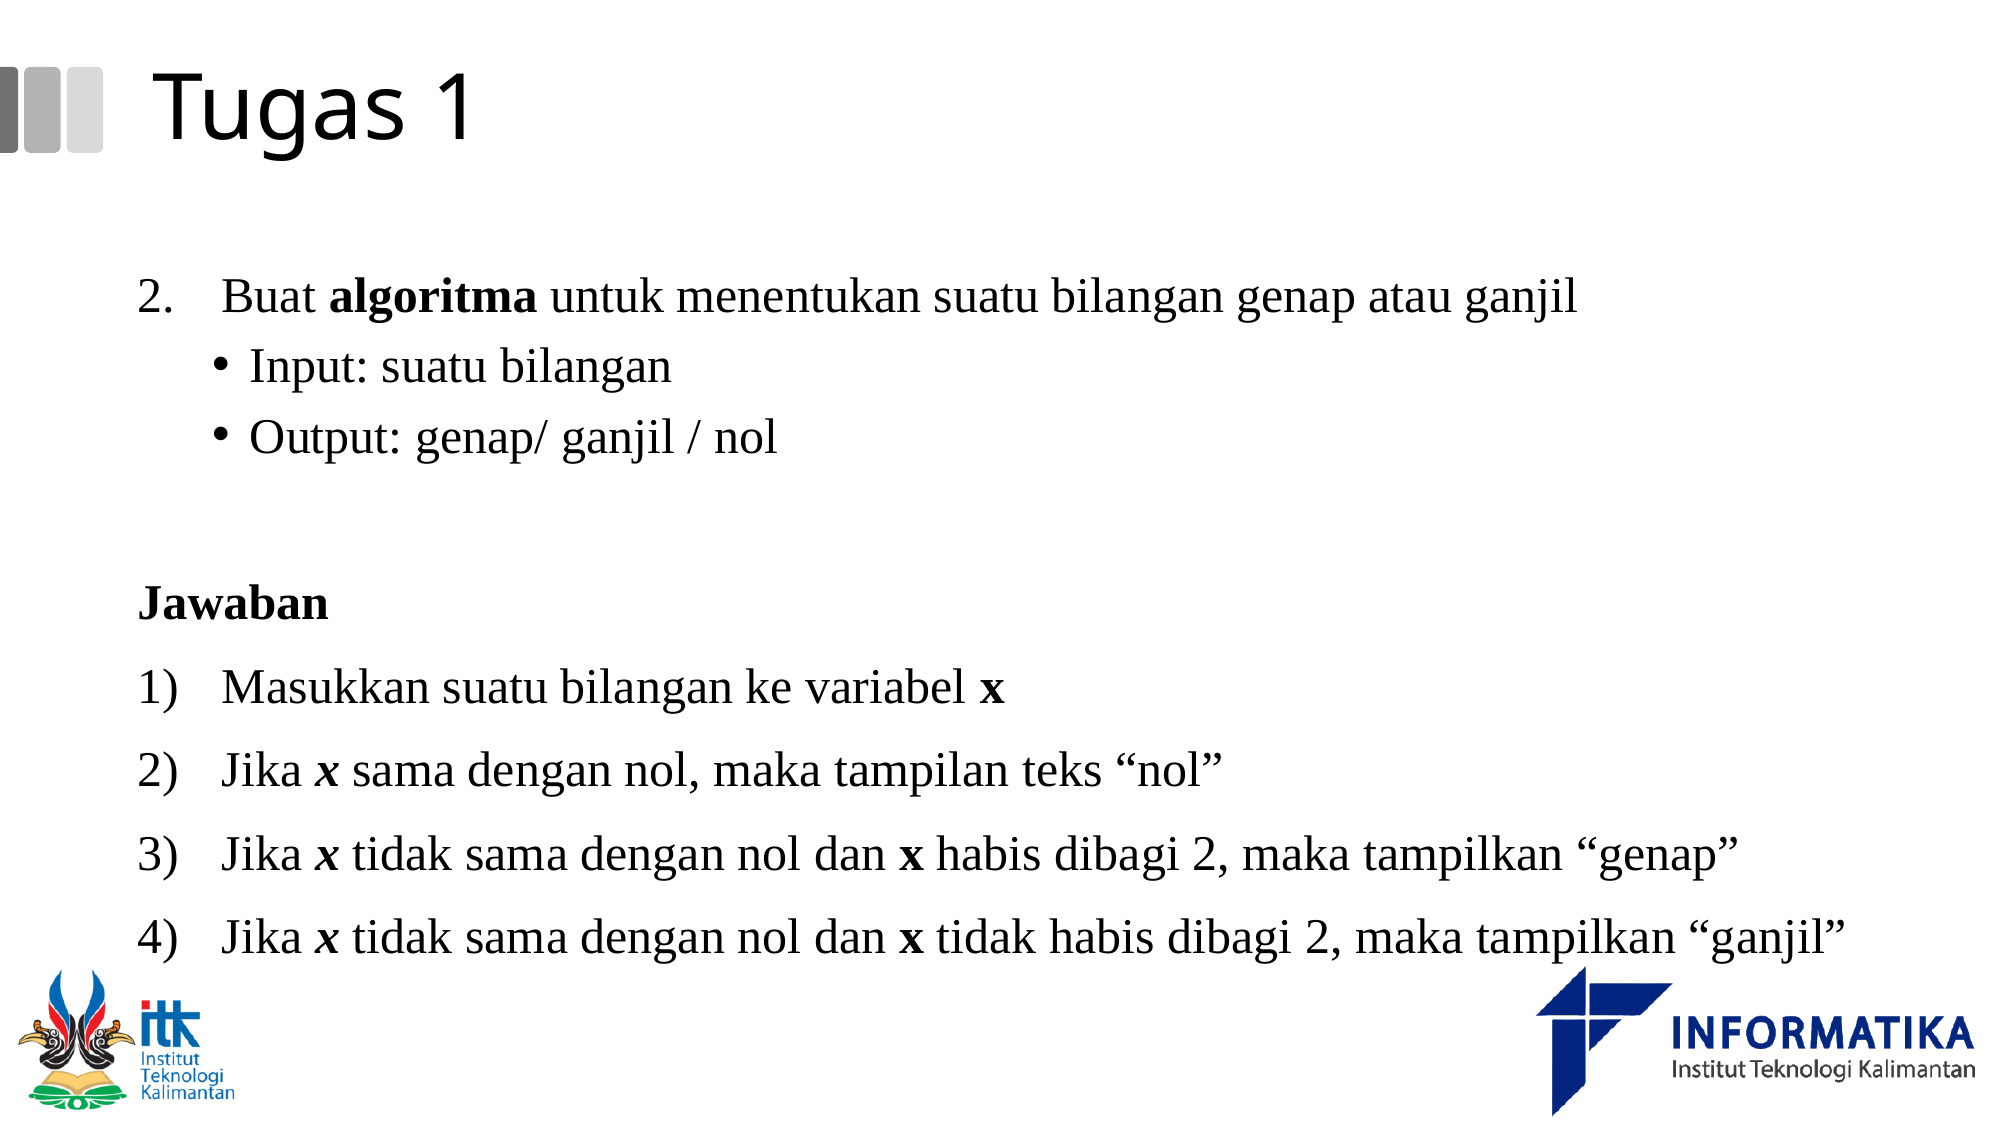

# Tugas 1
Buat algoritma untuk menentukan suatu bilangan genap atau ganjil
Input: suatu bilangan
Output: genap/ ganjil / nol
Jawaban
Masukkan suatu bilangan ke variabel x
Jika x sama dengan nol, maka tampilan teks “nol”
Jika x tidak sama dengan nol dan x habis dibagi 2, maka tampilkan “genap”
Jika x tidak sama dengan nol dan x tidak habis dibagi 2, maka tampilkan “ganjil”